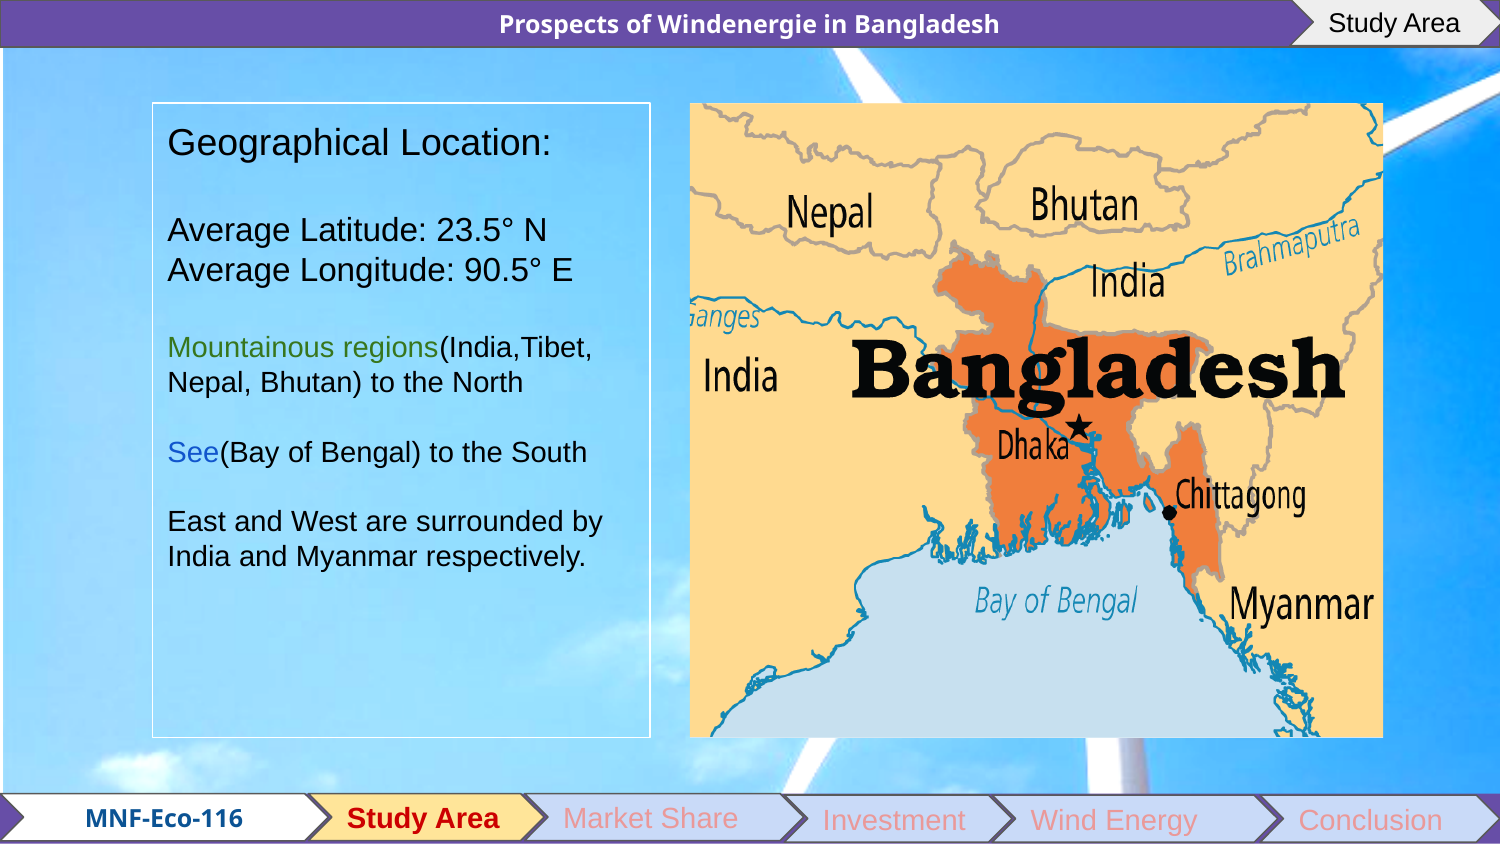

Prospects of Windenergie in Bangladesh
Study Area
Geographical Location:
Average Latitude: 23.5° N
Average Longitude: 90.5° E
Mountainous regions(India,Tibet, Nepal, Bhutan) to the North
See(Bay of Bengal) to the South
East and West are surrounded by India and Myanmar respectively.
Study Area
Market Share
MNF-Eco-116
Investment
Wind Energy
Conclusion